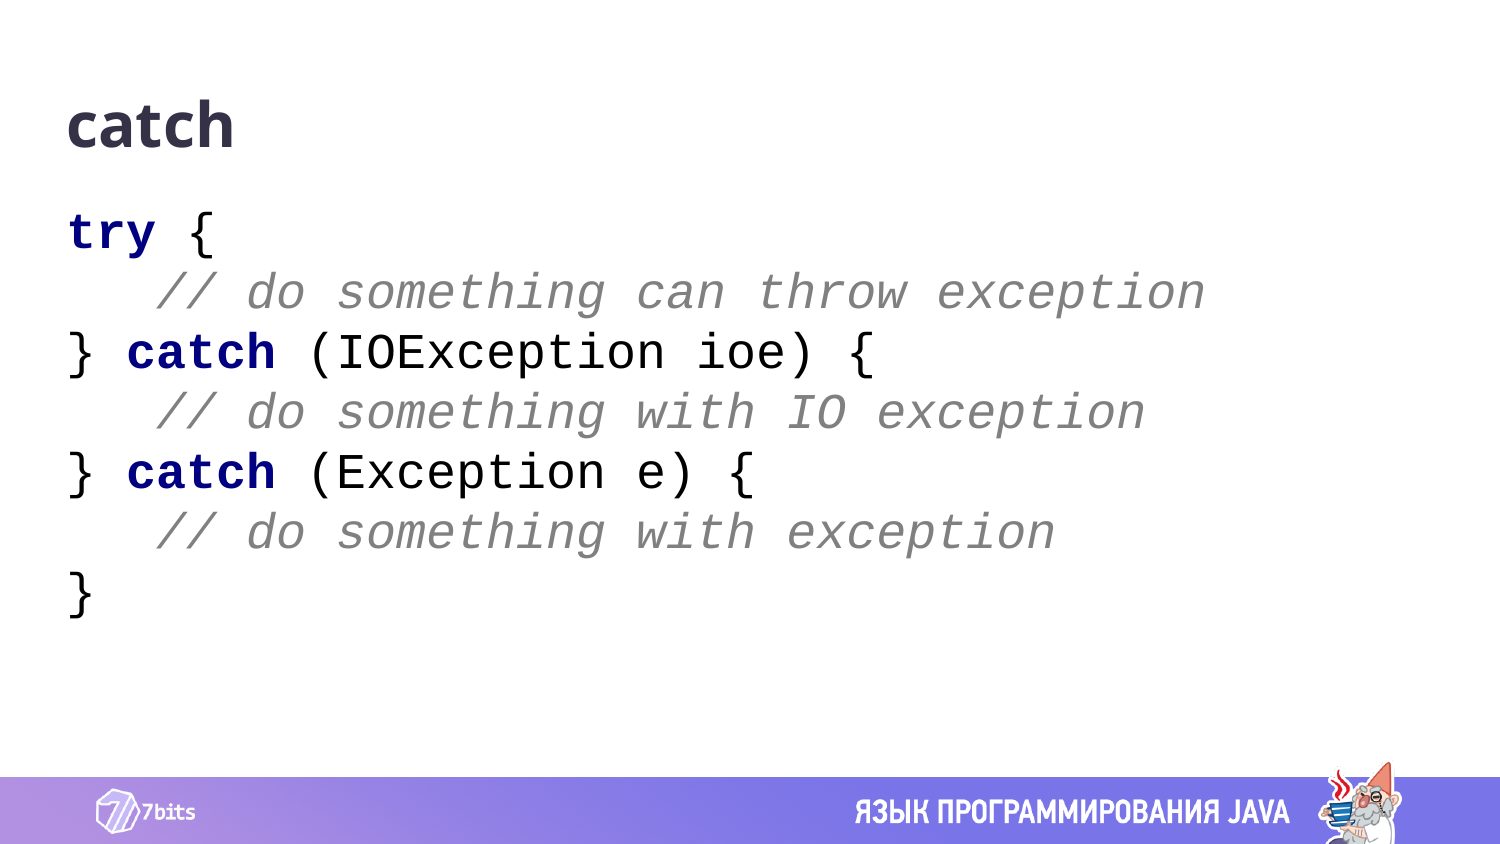

# catch
try {
 // do something can throw exception
} catch (IOException ioe) {
 // do something with IO exception
} catch (Exception e) {
 // do something with exception
}